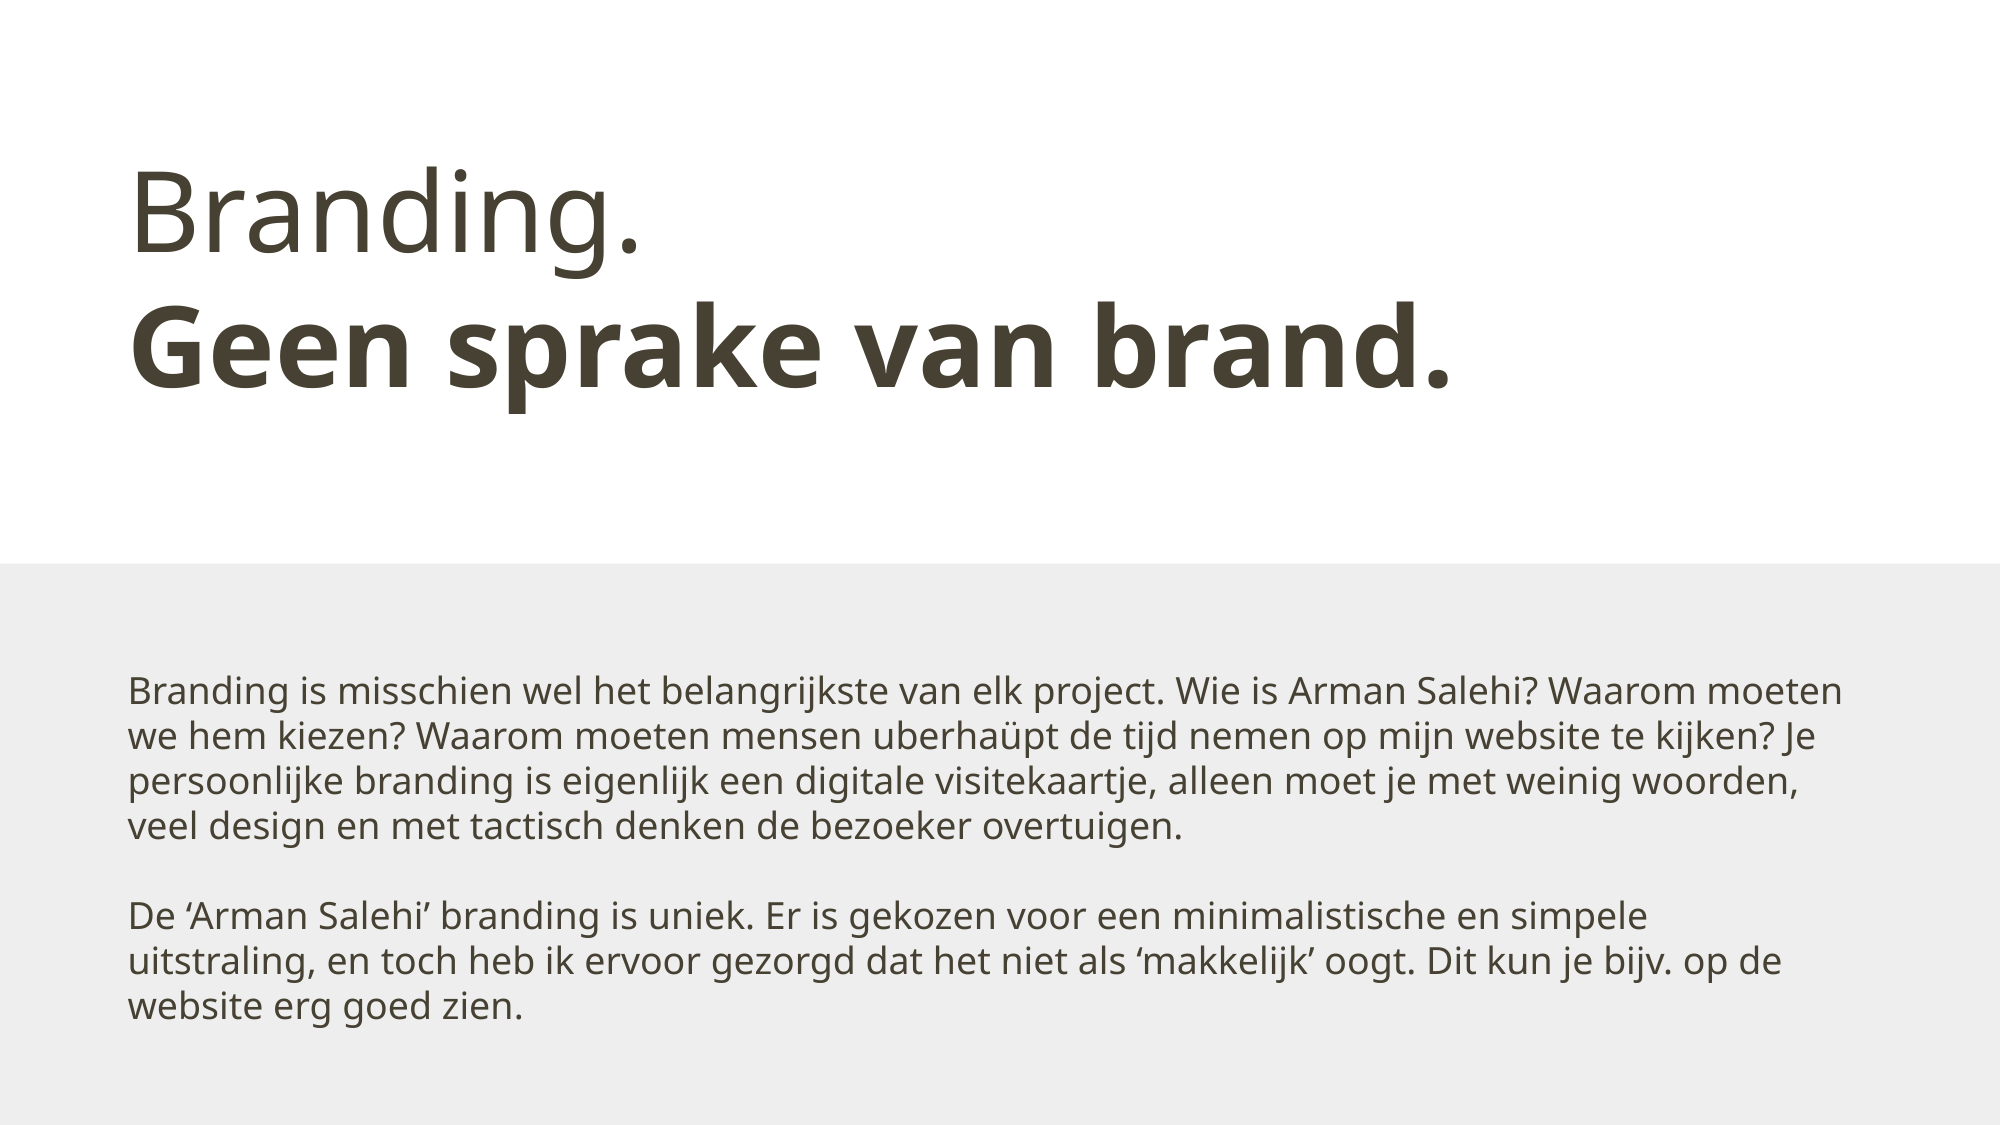

Branding.
Geen sprake van brand.
Branding is misschien wel het belangrijkste van elk project. Wie is Arman Salehi? Waarom moeten we hem kiezen? Waarom moeten mensen uberhaüpt de tijd nemen op mijn website te kijken? Je persoonlijke branding is eigenlijk een digitale visitekaartje, alleen moet je met weinig woorden, veel design en met tactisch denken de bezoeker overtuigen.
De ‘Arman Salehi’ branding is uniek. Er is gekozen voor een minimalistische en simpele uitstraling, en toch heb ik ervoor gezorgd dat het niet als ‘makkelijk’ oogt. Dit kun je bijv. op de website erg goed zien.